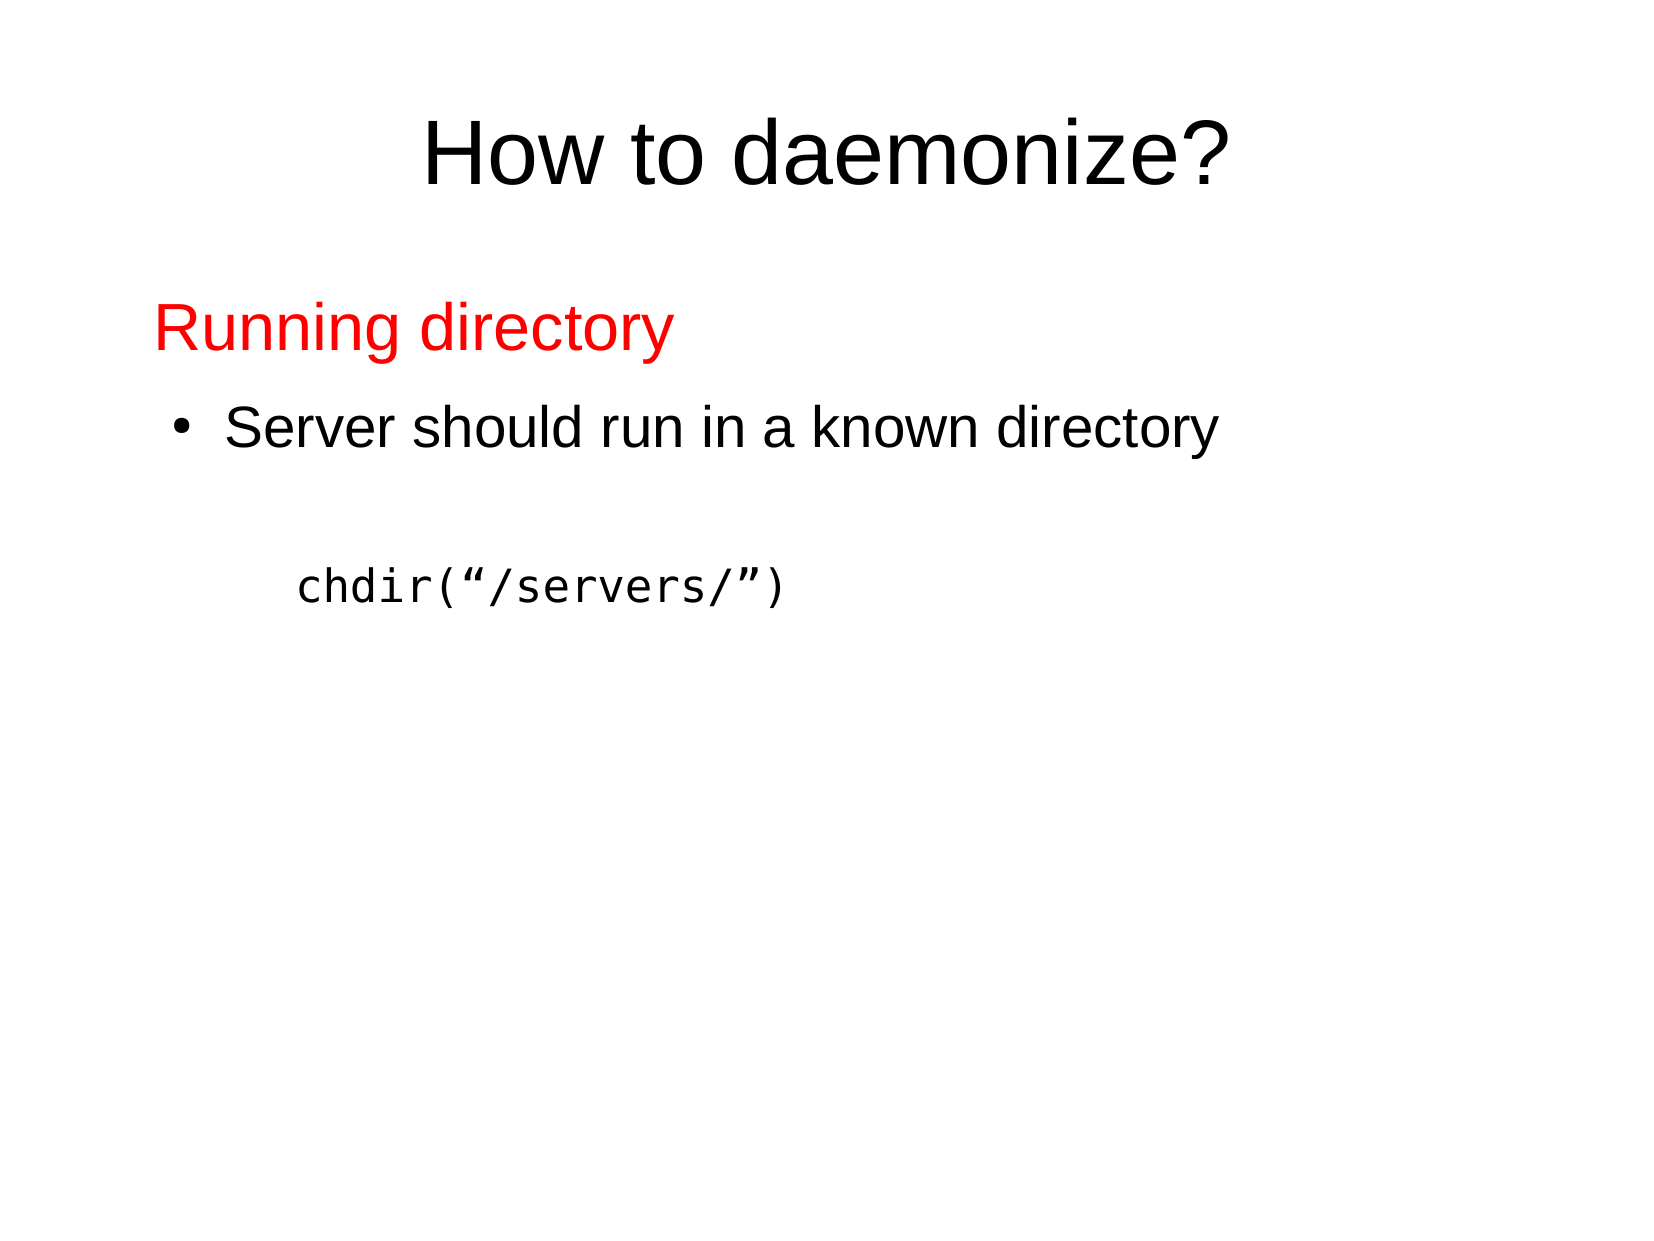

# How to daemonize?
Running directory
Server should run in a known directory
chdir(“/servers/”)